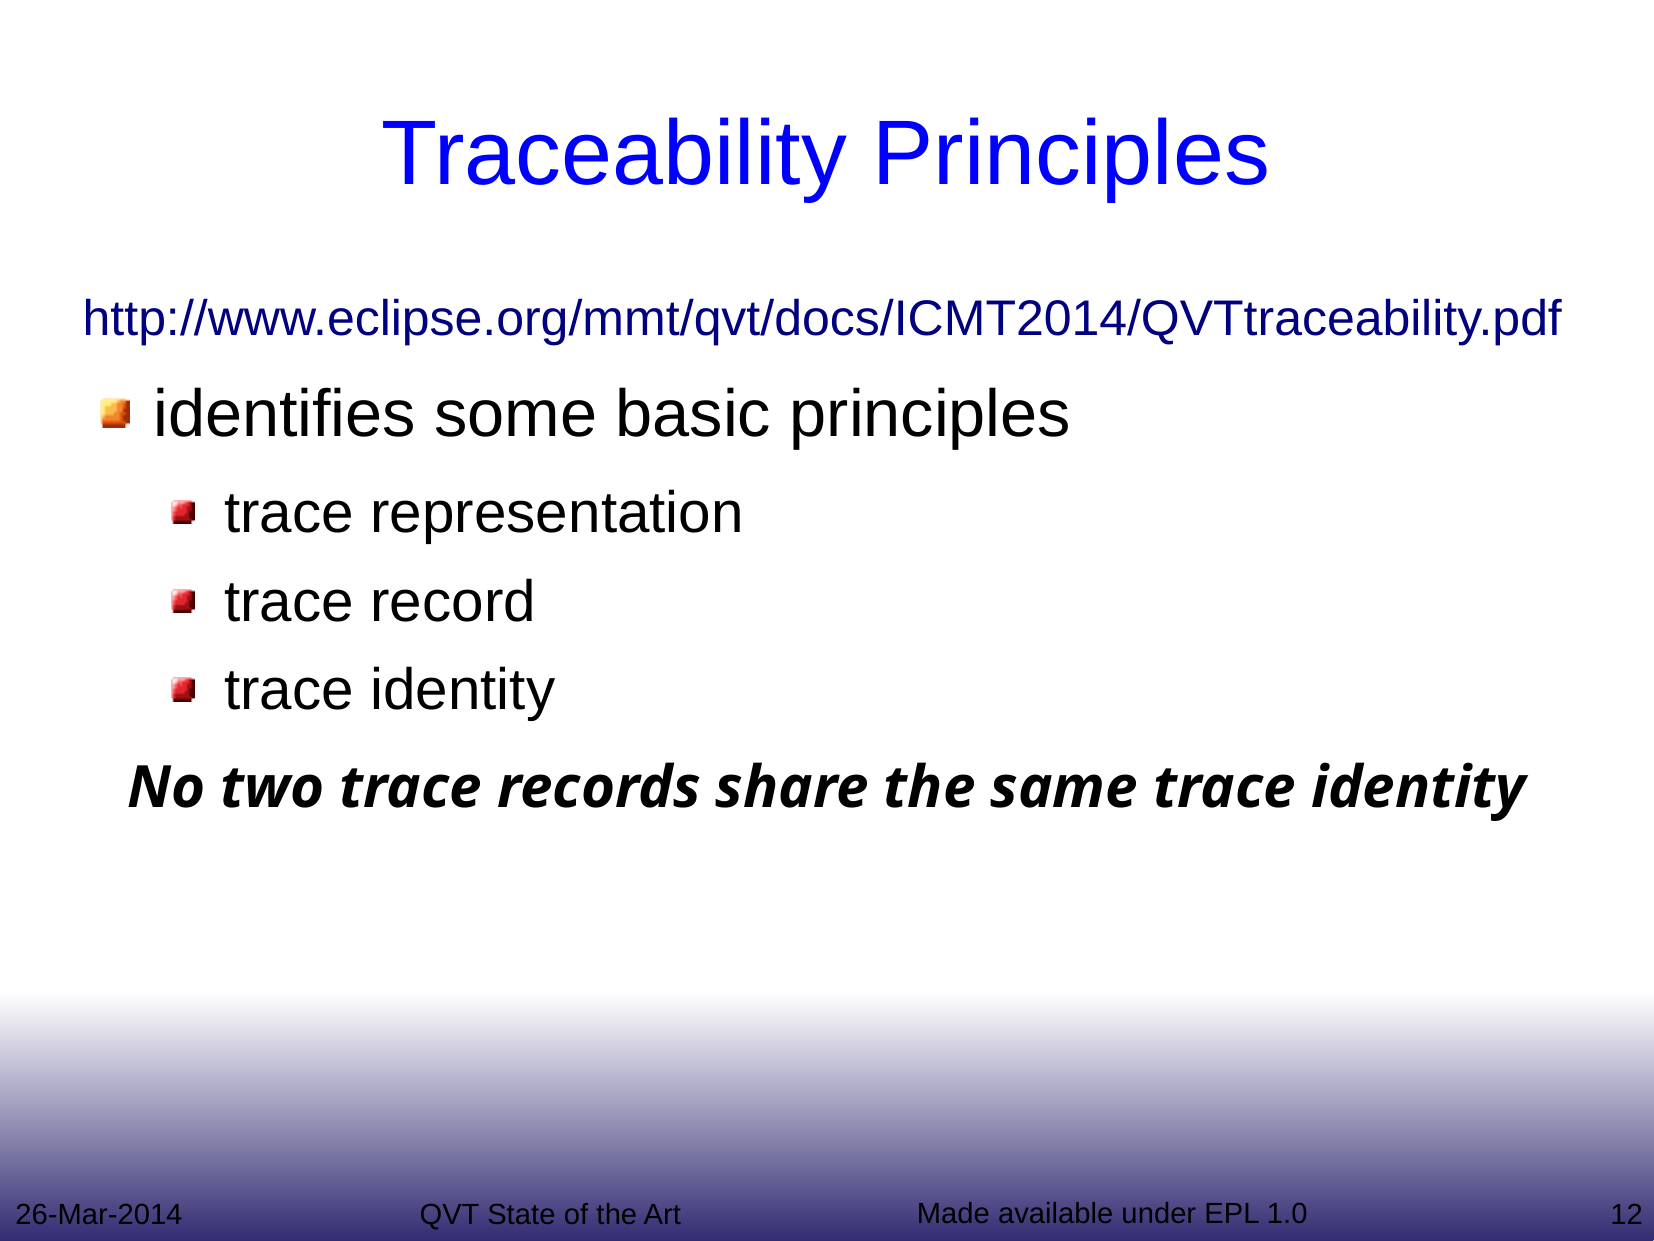

# Traceability Principles
http://www.eclipse.org/mmt/qvt/docs/ICMT2014/QVTtraceability.pdf
identifies some basic principles
trace representation
trace record
trace identity
No two trace records share the same trace identity
26-Mar-2014
QVT State of the Art
12